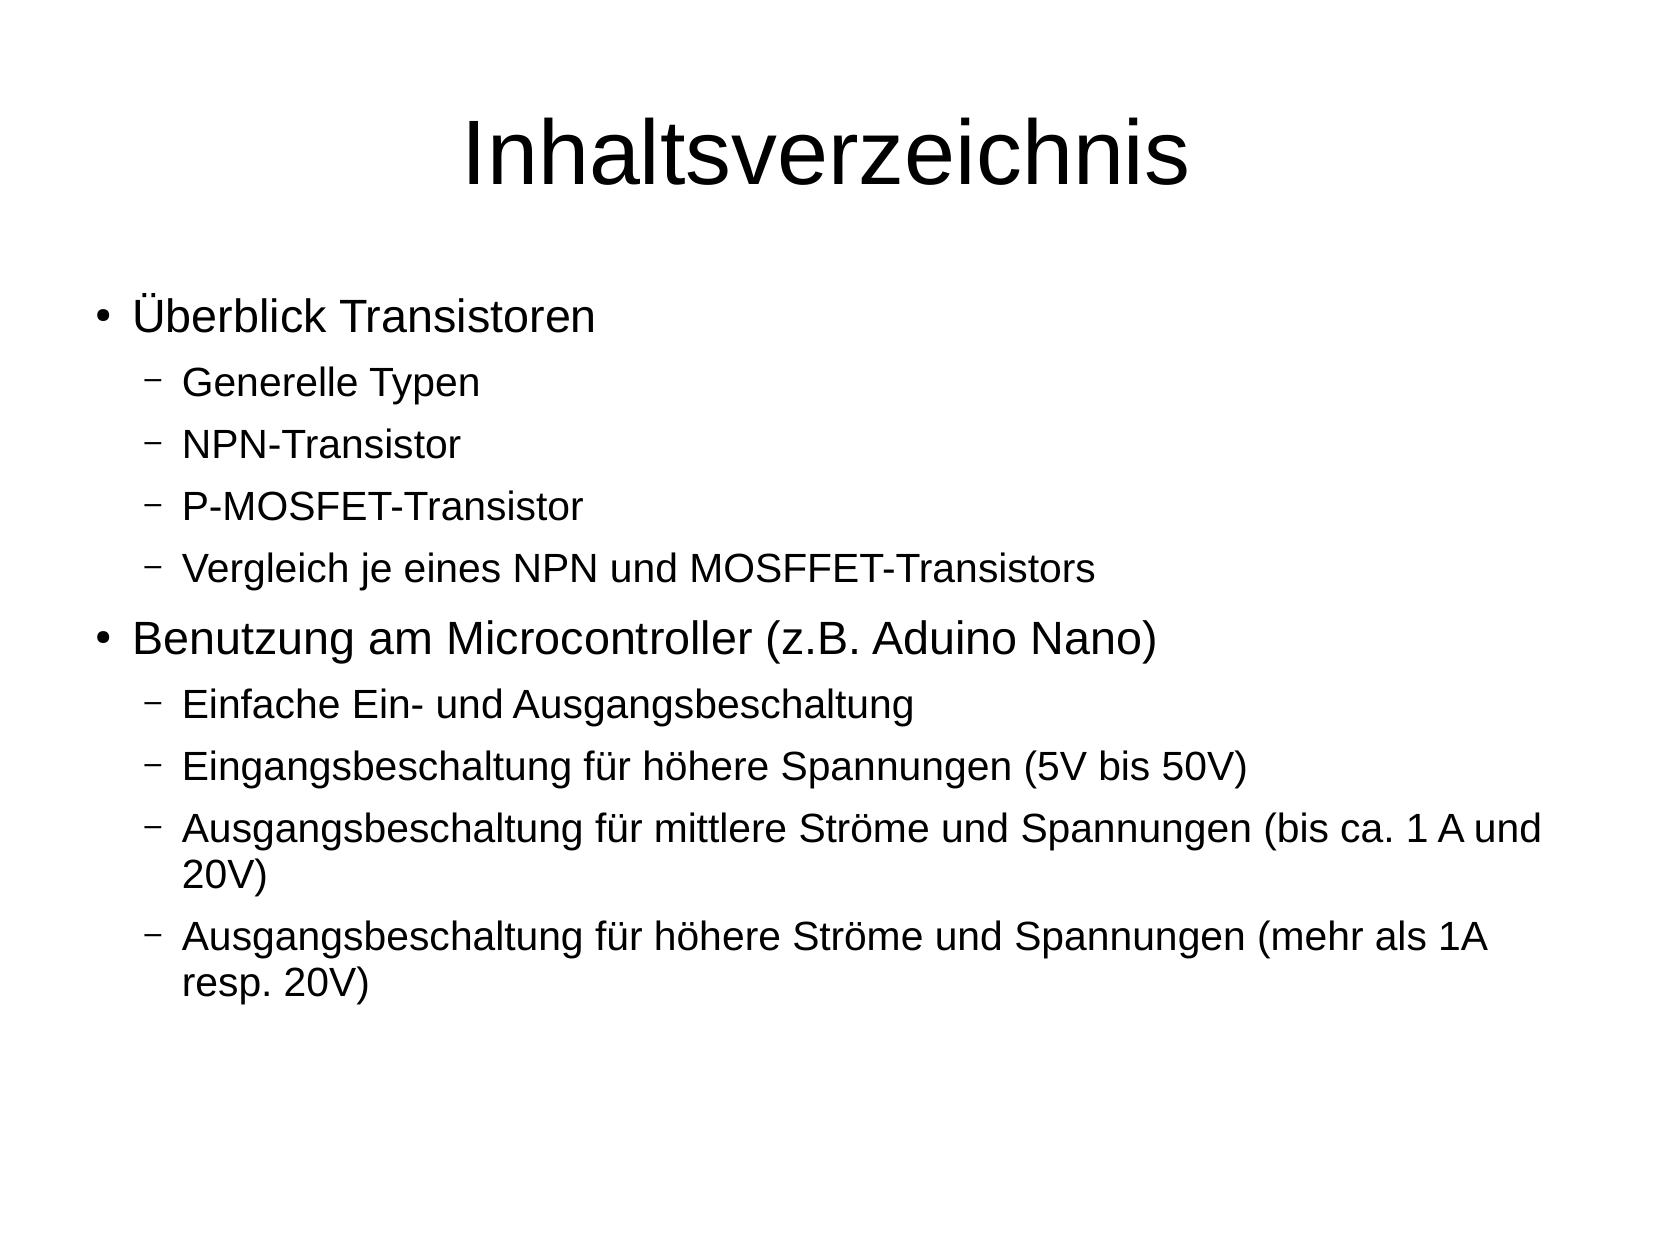

# Inhaltsverzeichnis
Überblick Transistoren
Generelle Typen
NPN-Transistor
P-MOSFET-Transistor
Vergleich je eines NPN und MOSFFET-Transistors
Benutzung am Microcontroller (z.B. Aduino Nano)
Einfache Ein- und Ausgangsbeschaltung
Eingangsbeschaltung für höhere Spannungen (5V bis 50V)
Ausgangsbeschaltung für mittlere Ströme und Spannungen (bis ca. 1 A und 20V)
Ausgangsbeschaltung für höhere Ströme und Spannungen (mehr als 1A resp. 20V)